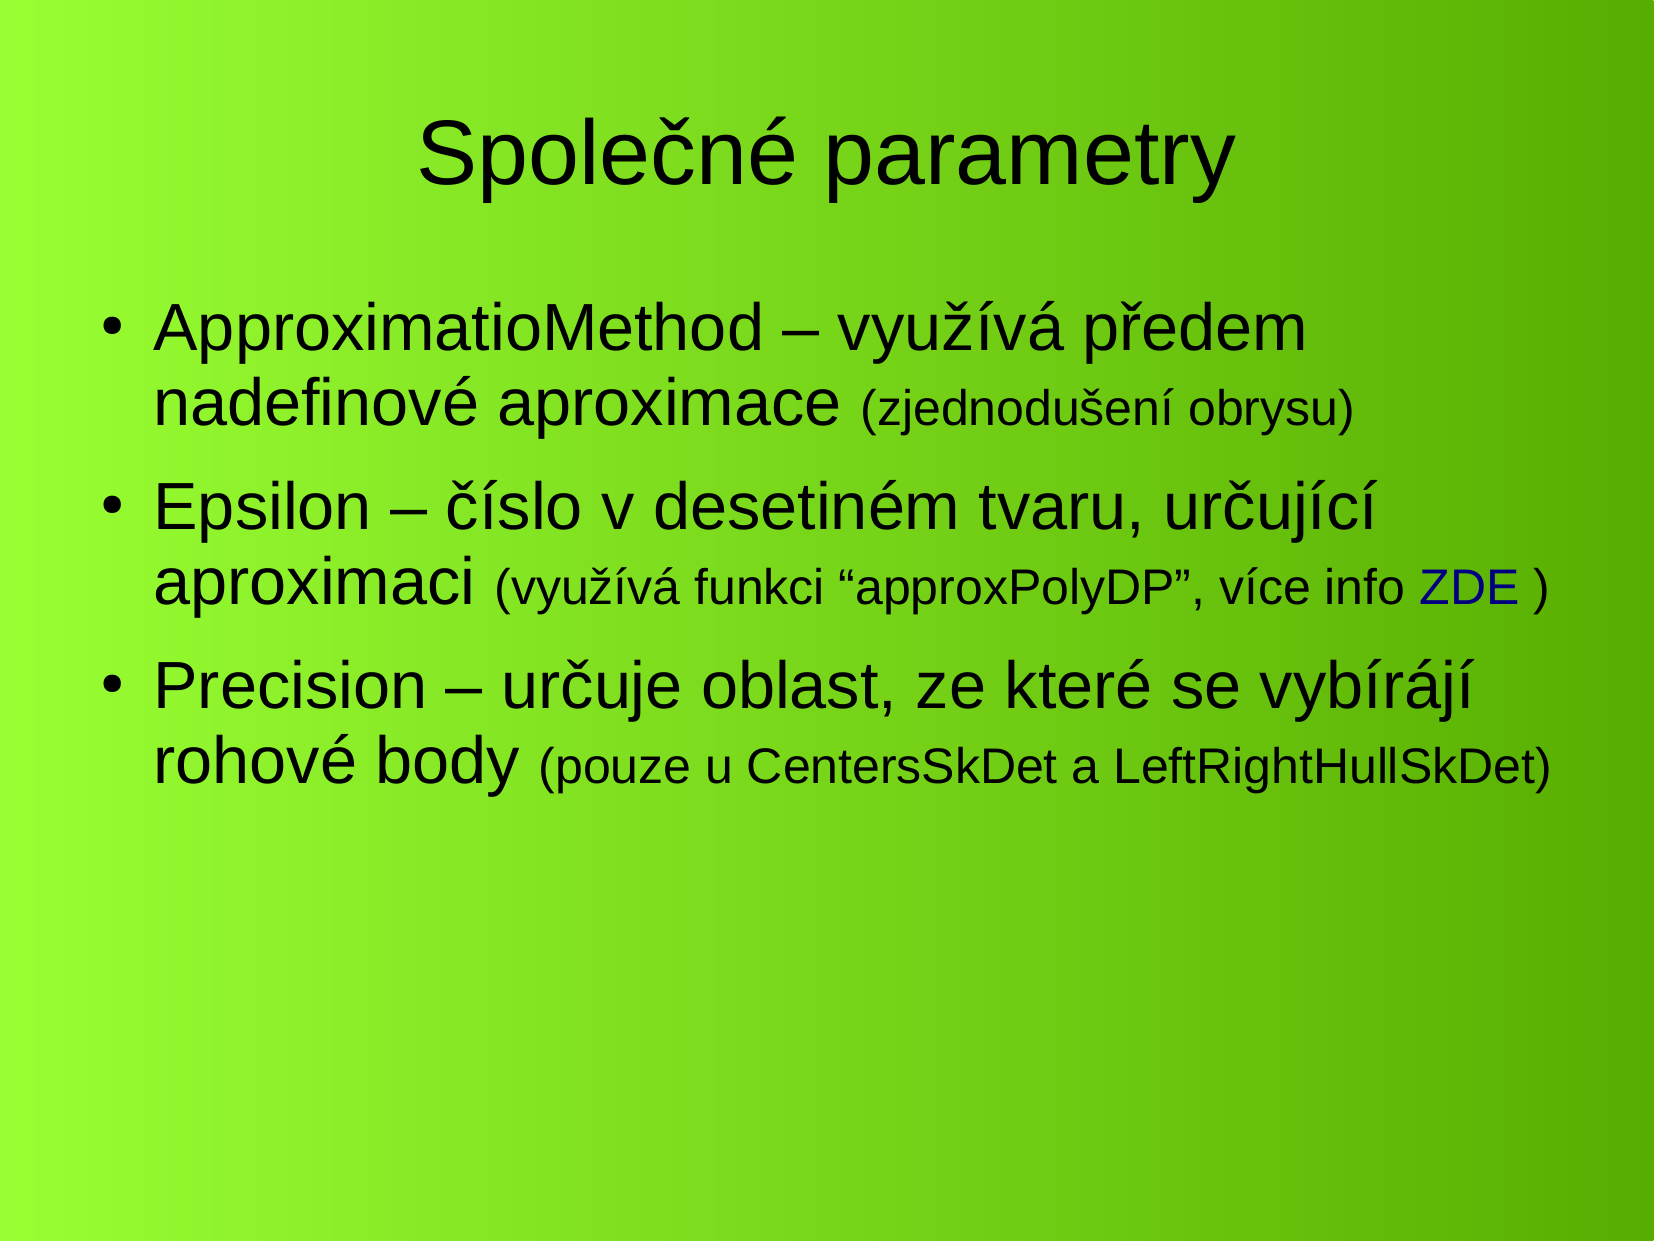

# Společné parametry
ApproximatioMethod – využívá předem nadefinové aproximace (zjednodušení obrysu)
Epsilon – číslo v desetiném tvaru, určující aproximaci (využívá funkci “approxPolyDP”, více info ZDE )
Precision – určuje oblast, ze které se vybírájí rohové body (pouze u CentersSkDet a LeftRightHullSkDet)